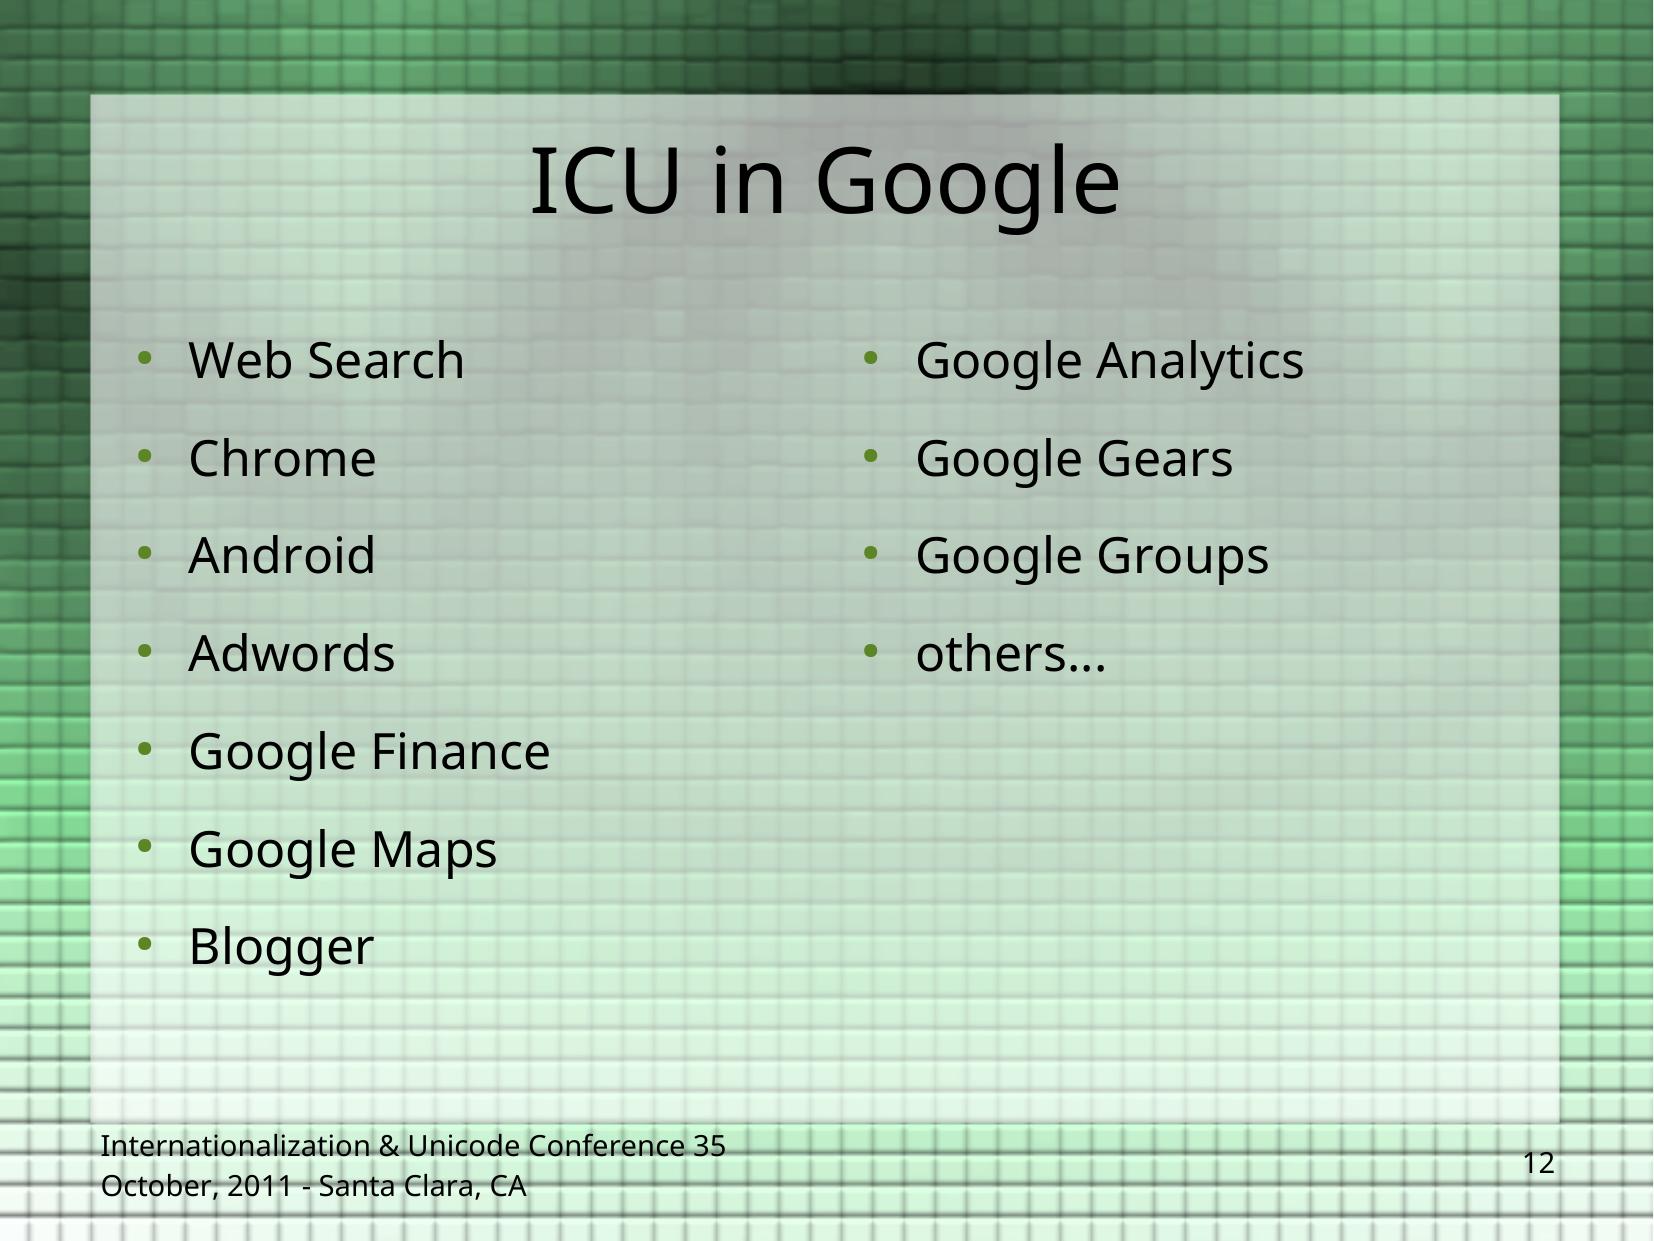

# ICU in Google
Web Search
Chrome
Android
Adwords
Google Finance
Google Maps
Blogger
Google Analytics
Google Gears
Google Groups
others...